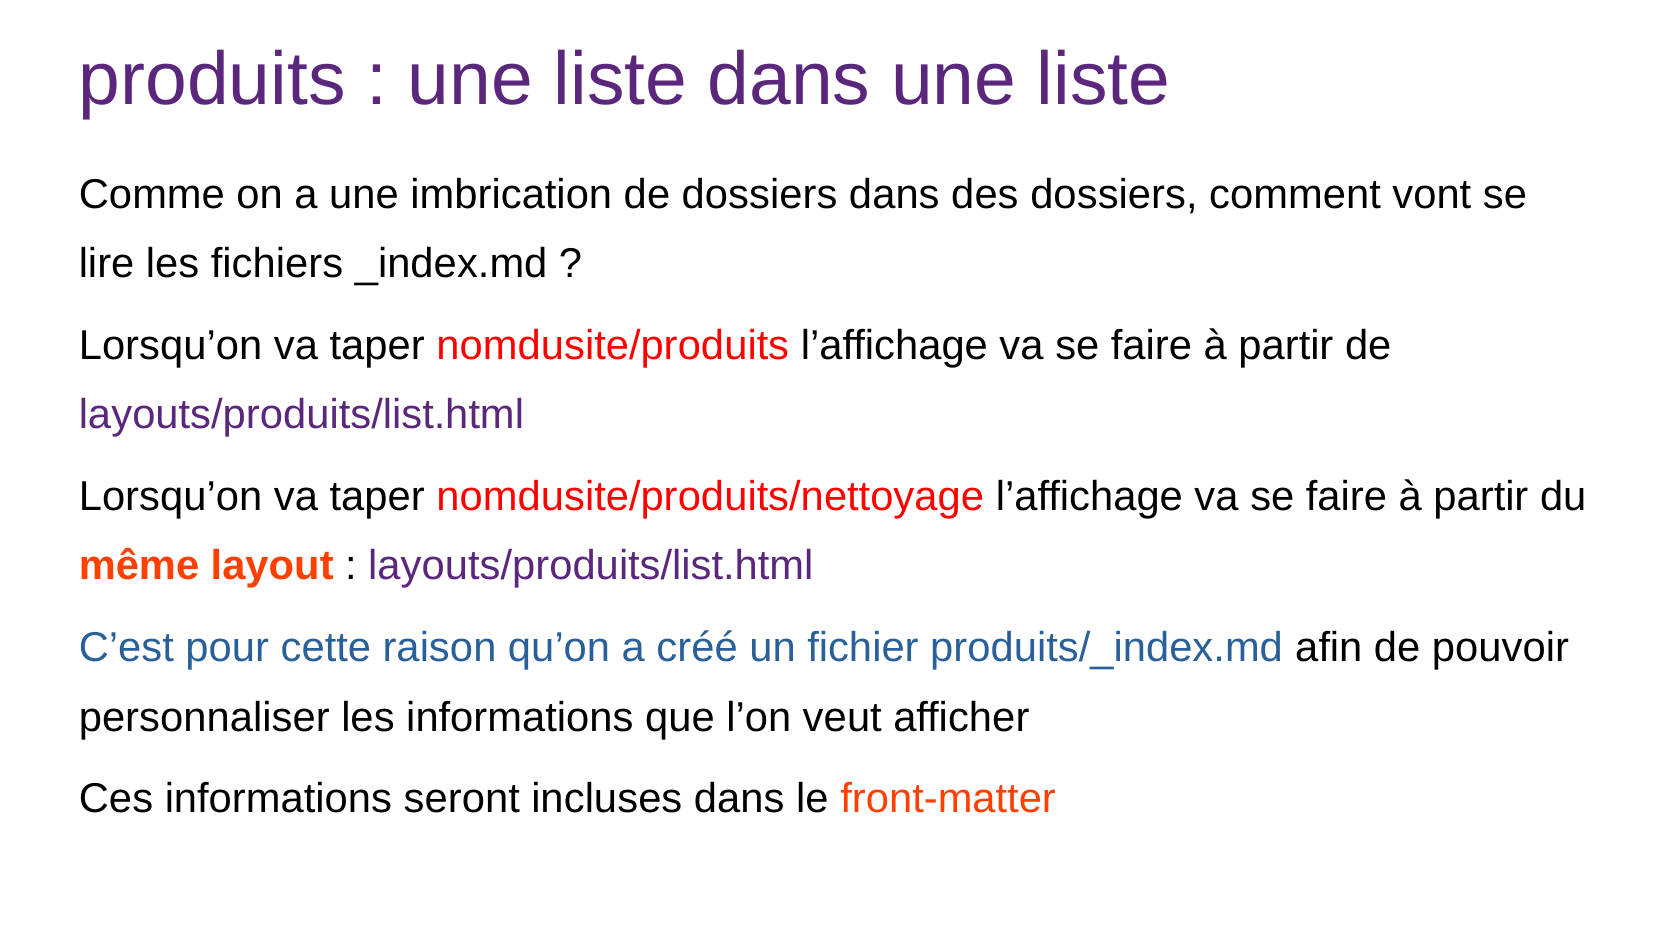

# produits : une liste dans une liste
Comme on a une imbrication de dossiers dans des dossiers, comment vont se lire les fichiers _index.md ?
Lorsqu’on va taper nomdusite/produits l’affichage va se faire à partir de layouts/produits/list.html
Lorsqu’on va taper nomdusite/produits/nettoyage l’affichage va se faire à partir du même layout : layouts/produits/list.html
C’est pour cette raison qu’on a créé un fichier produits/_index.md afin de pouvoir personnaliser les informations que l’on veut afficher
Ces informations seront incluses dans le front-matter